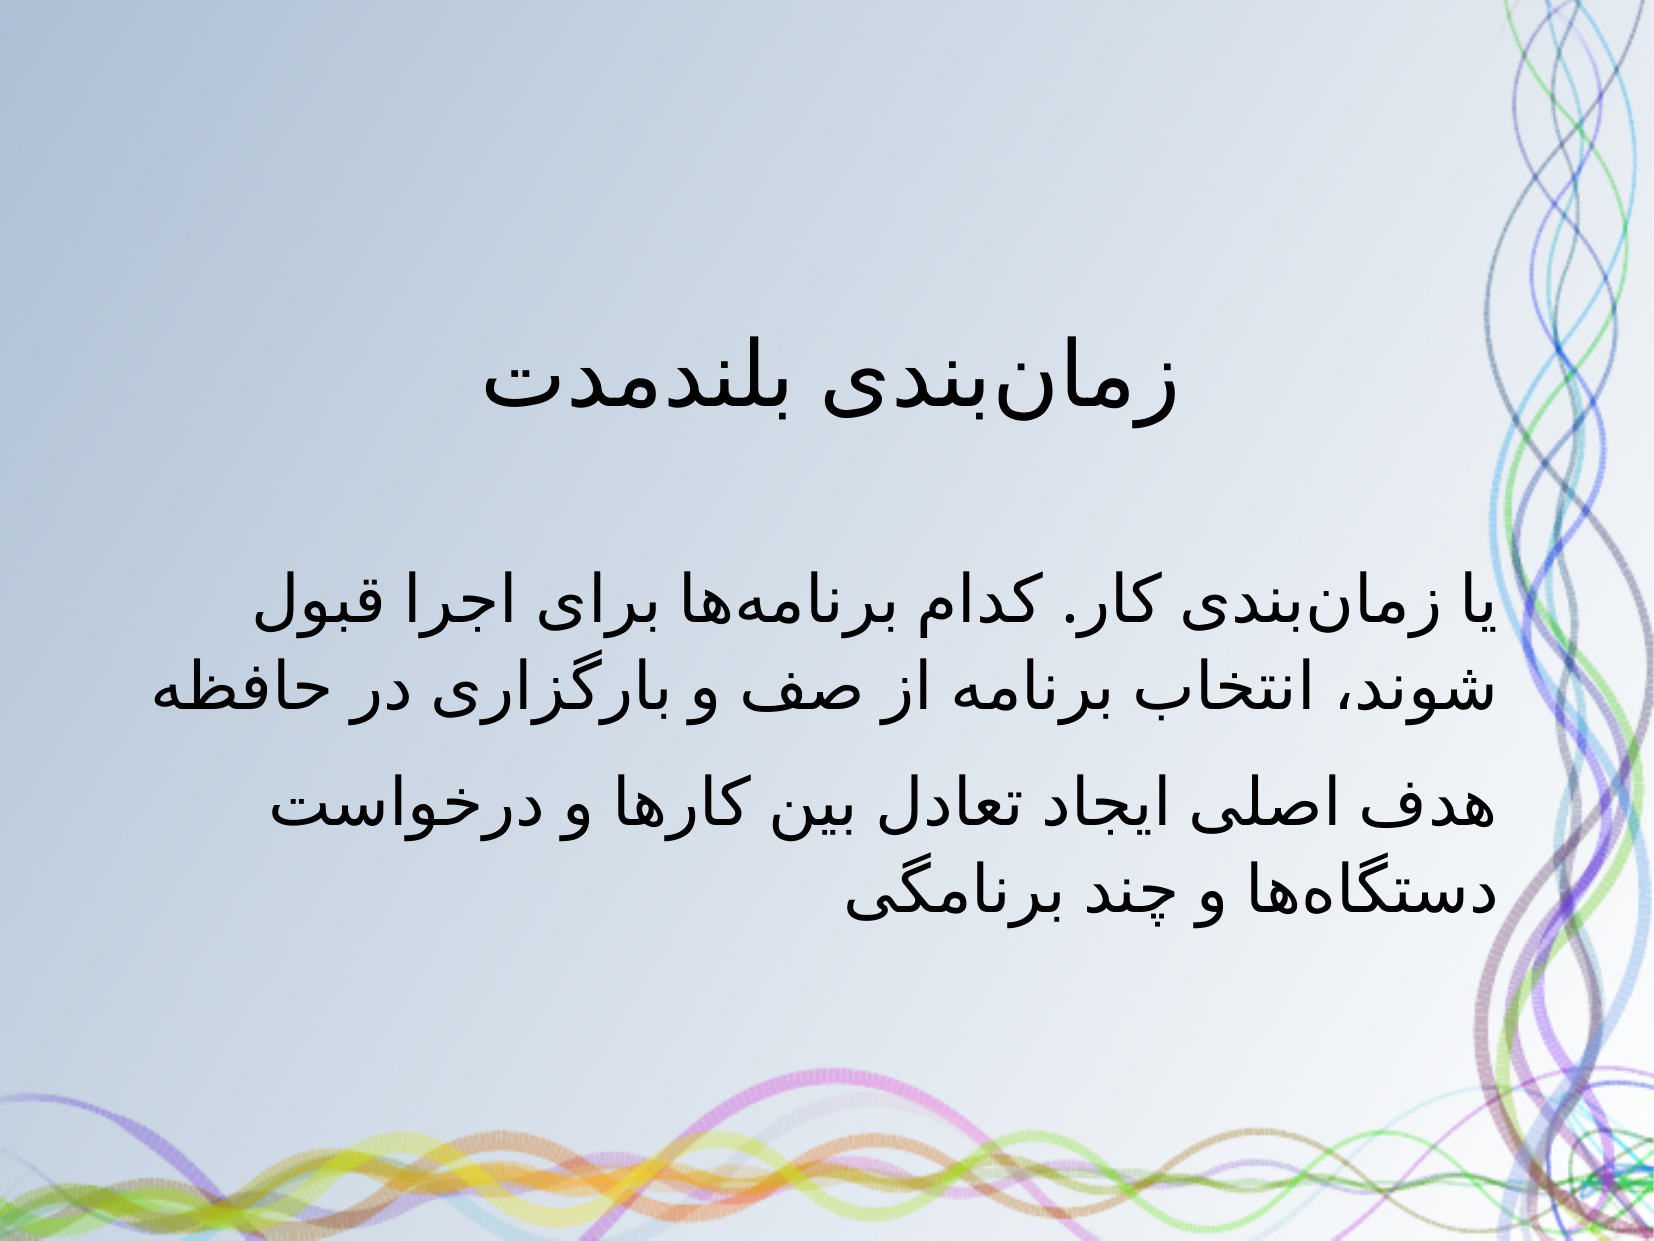

# زمان‌بندی بلندمدت
یا زمان‌بندی کار. کدام برنامه‌ها برای اجرا قبول شوند، انتخاب برنامه از صف و بارگزاری در حافظه
هدف اصلی ایجاد تعادل بین کارها و درخواست دستگاه‌ها و چند برنامگی